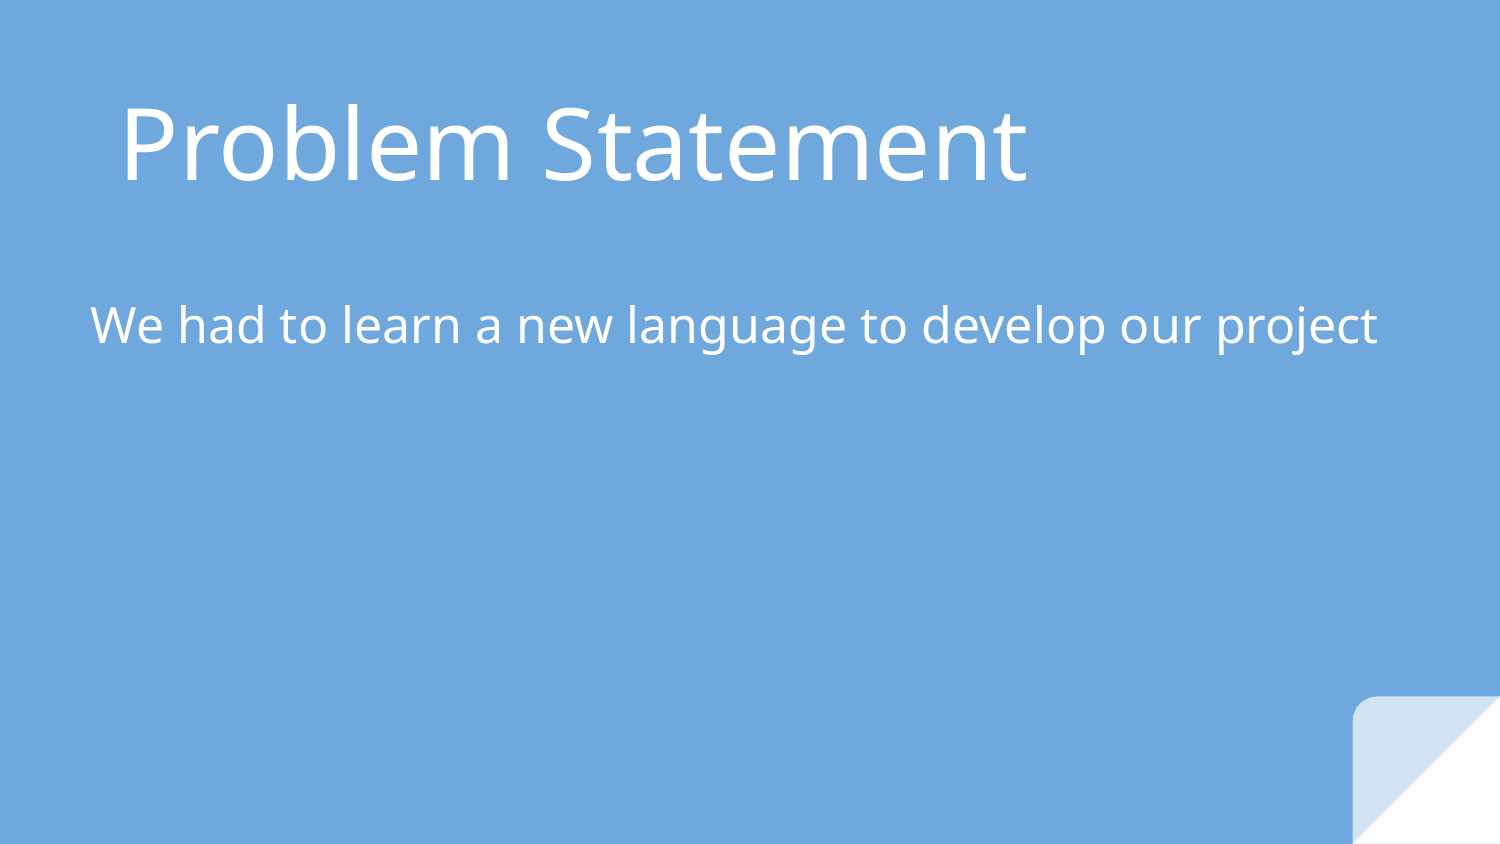

# Problem Statement
We had to learn a new language to develop our project